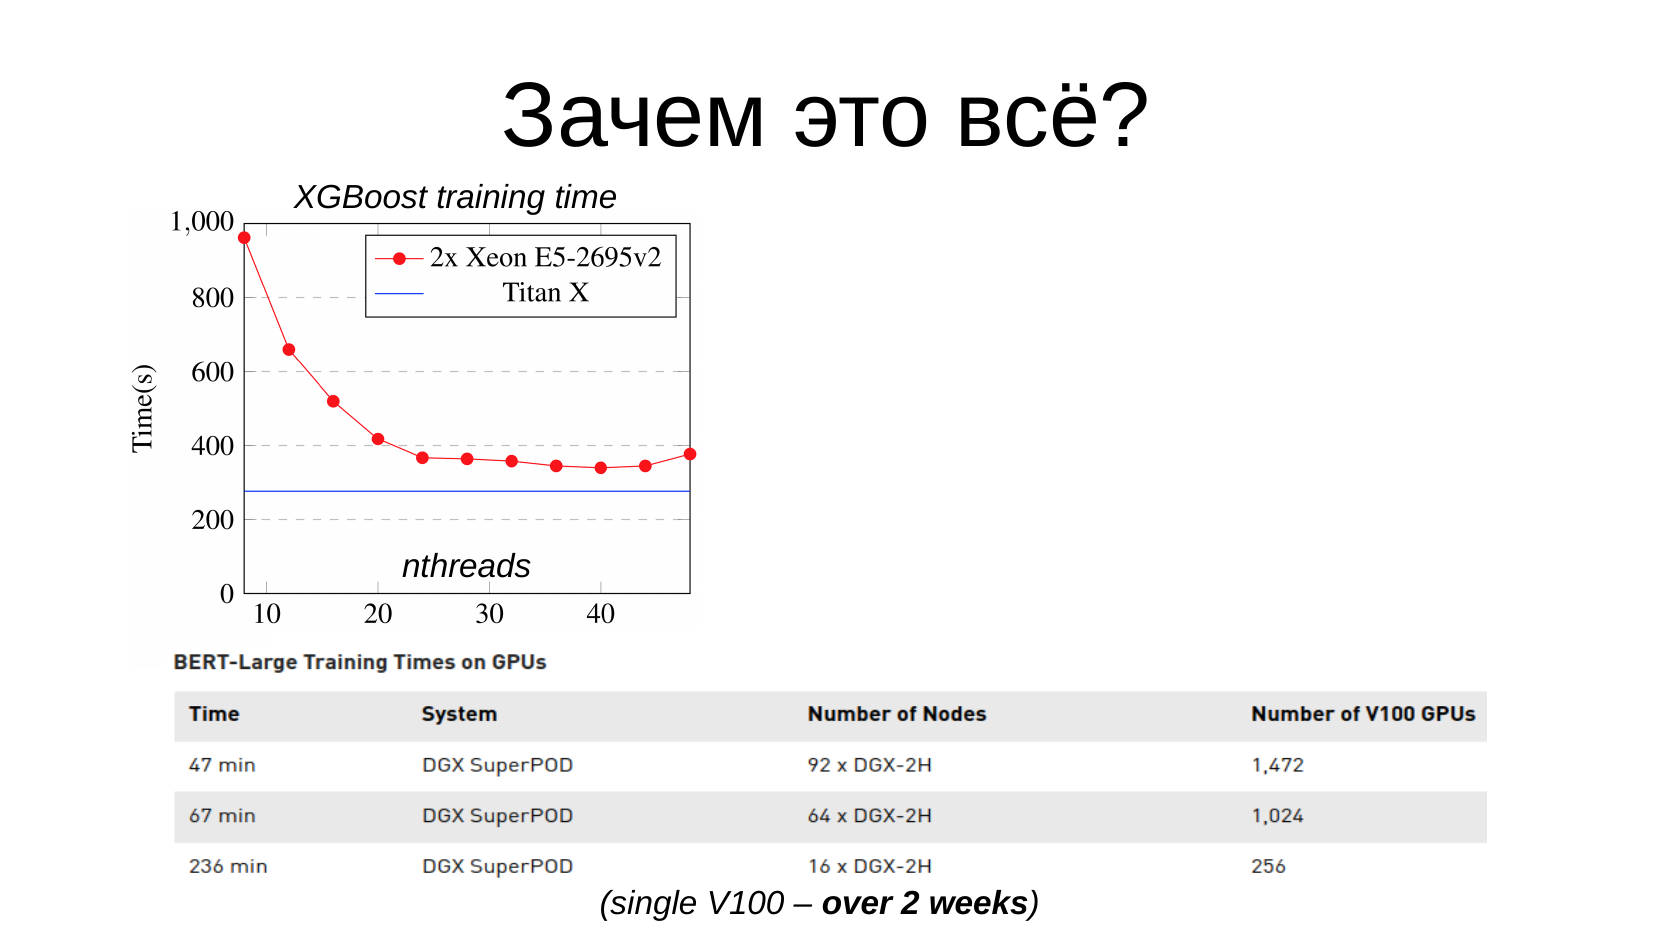

# Зачем это всё?
XGBoost training time
nthreads
(single V100 – over 2 weeks)